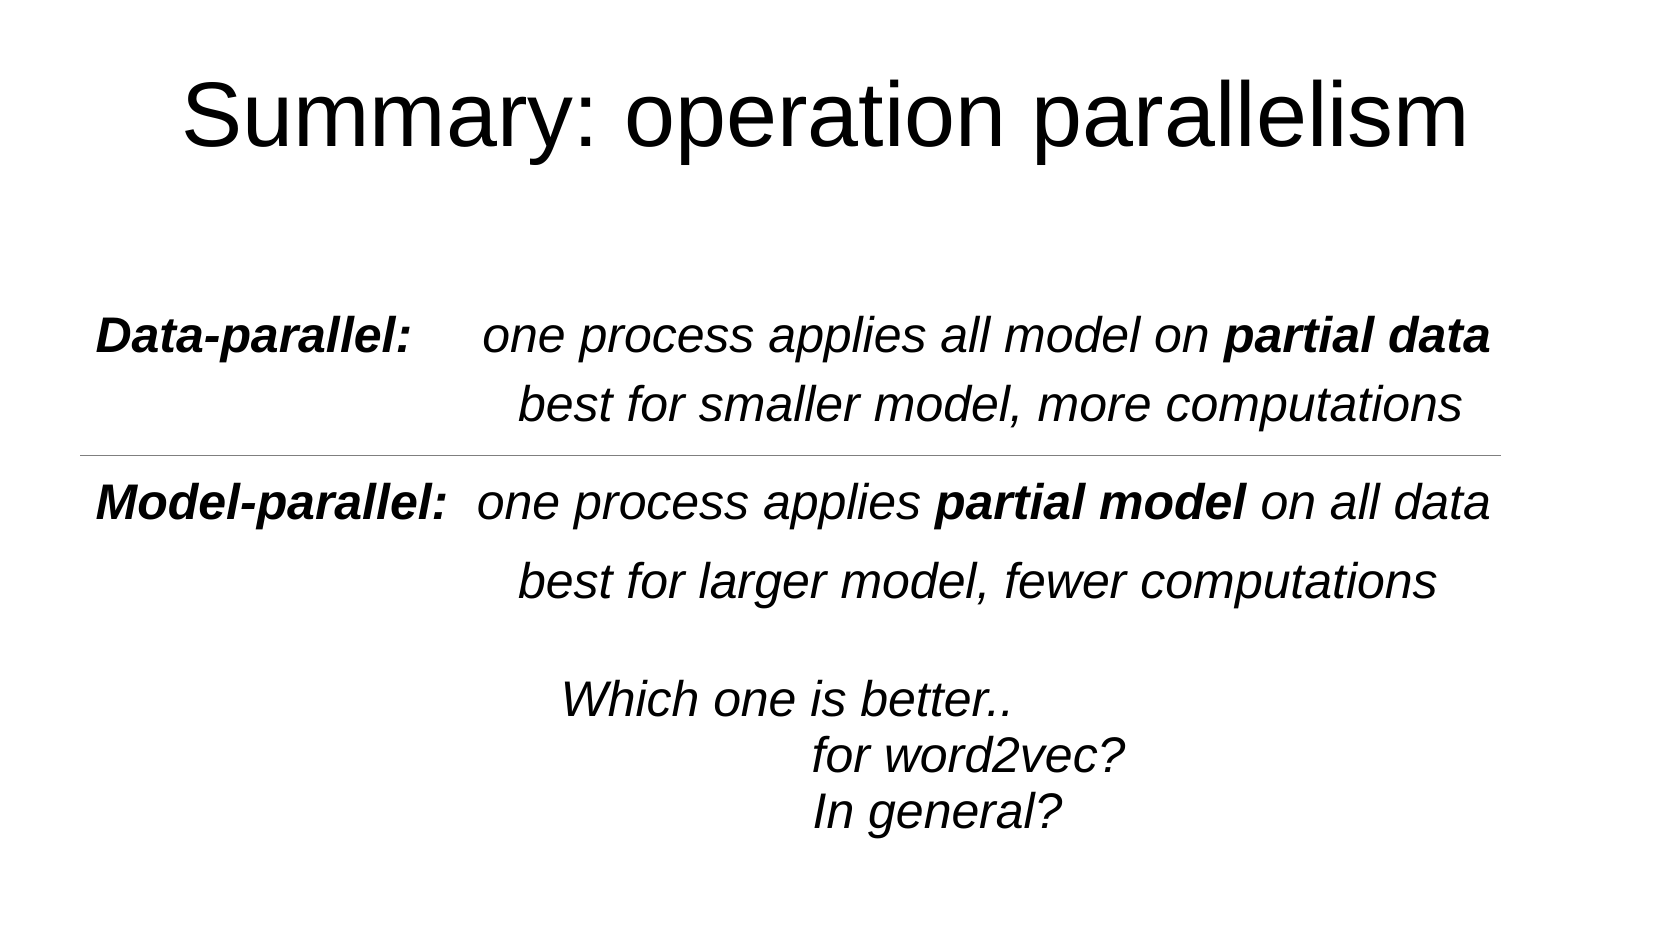

# Summary: operation parallelism
Data-parallel: one process applies all model on partial data
Model-parallel: one process applies partial model on all data
best for smaller model, more computations
best for larger model, fewer computations
Which one is better..
 for word2vec?
 In general?